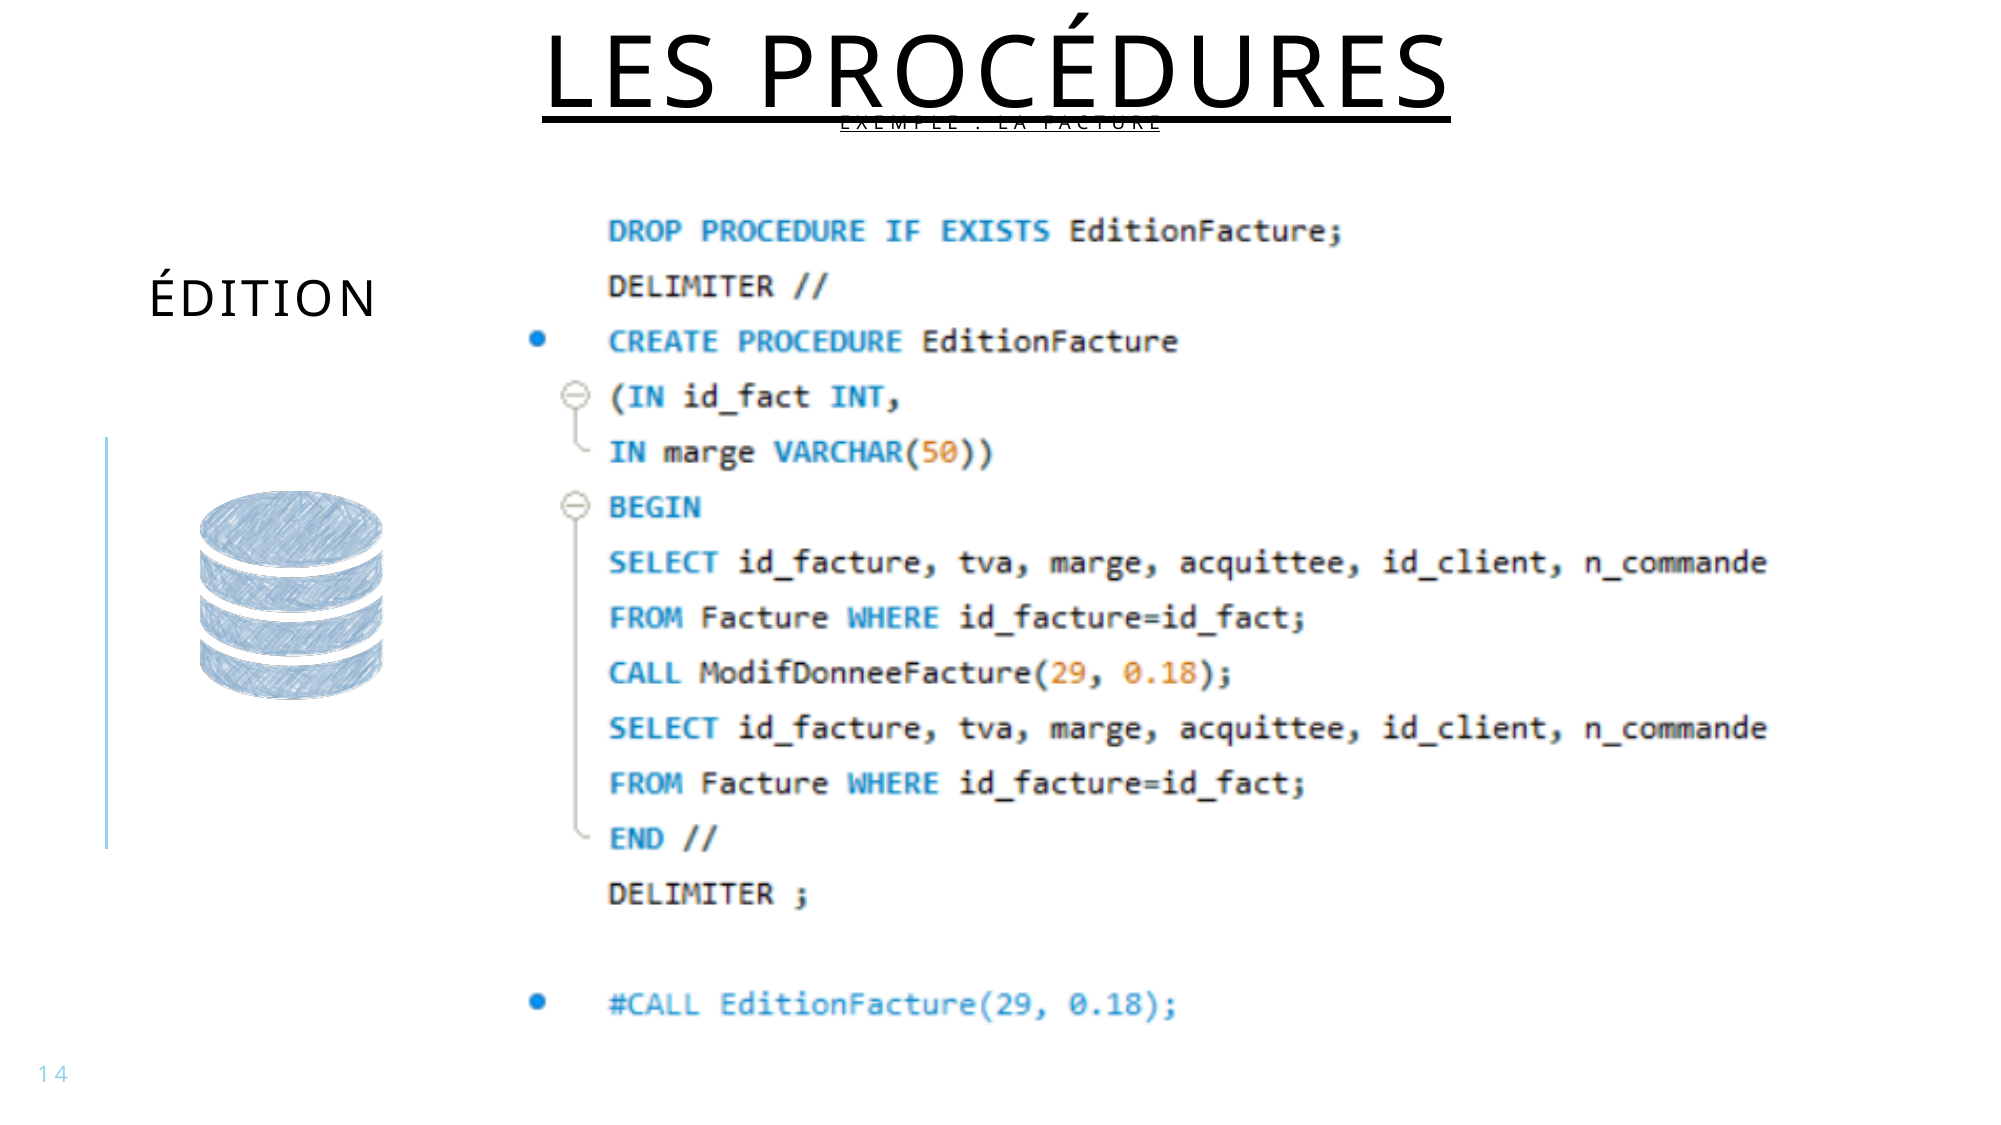

# Les procédures
exemple : La facture
édition
14